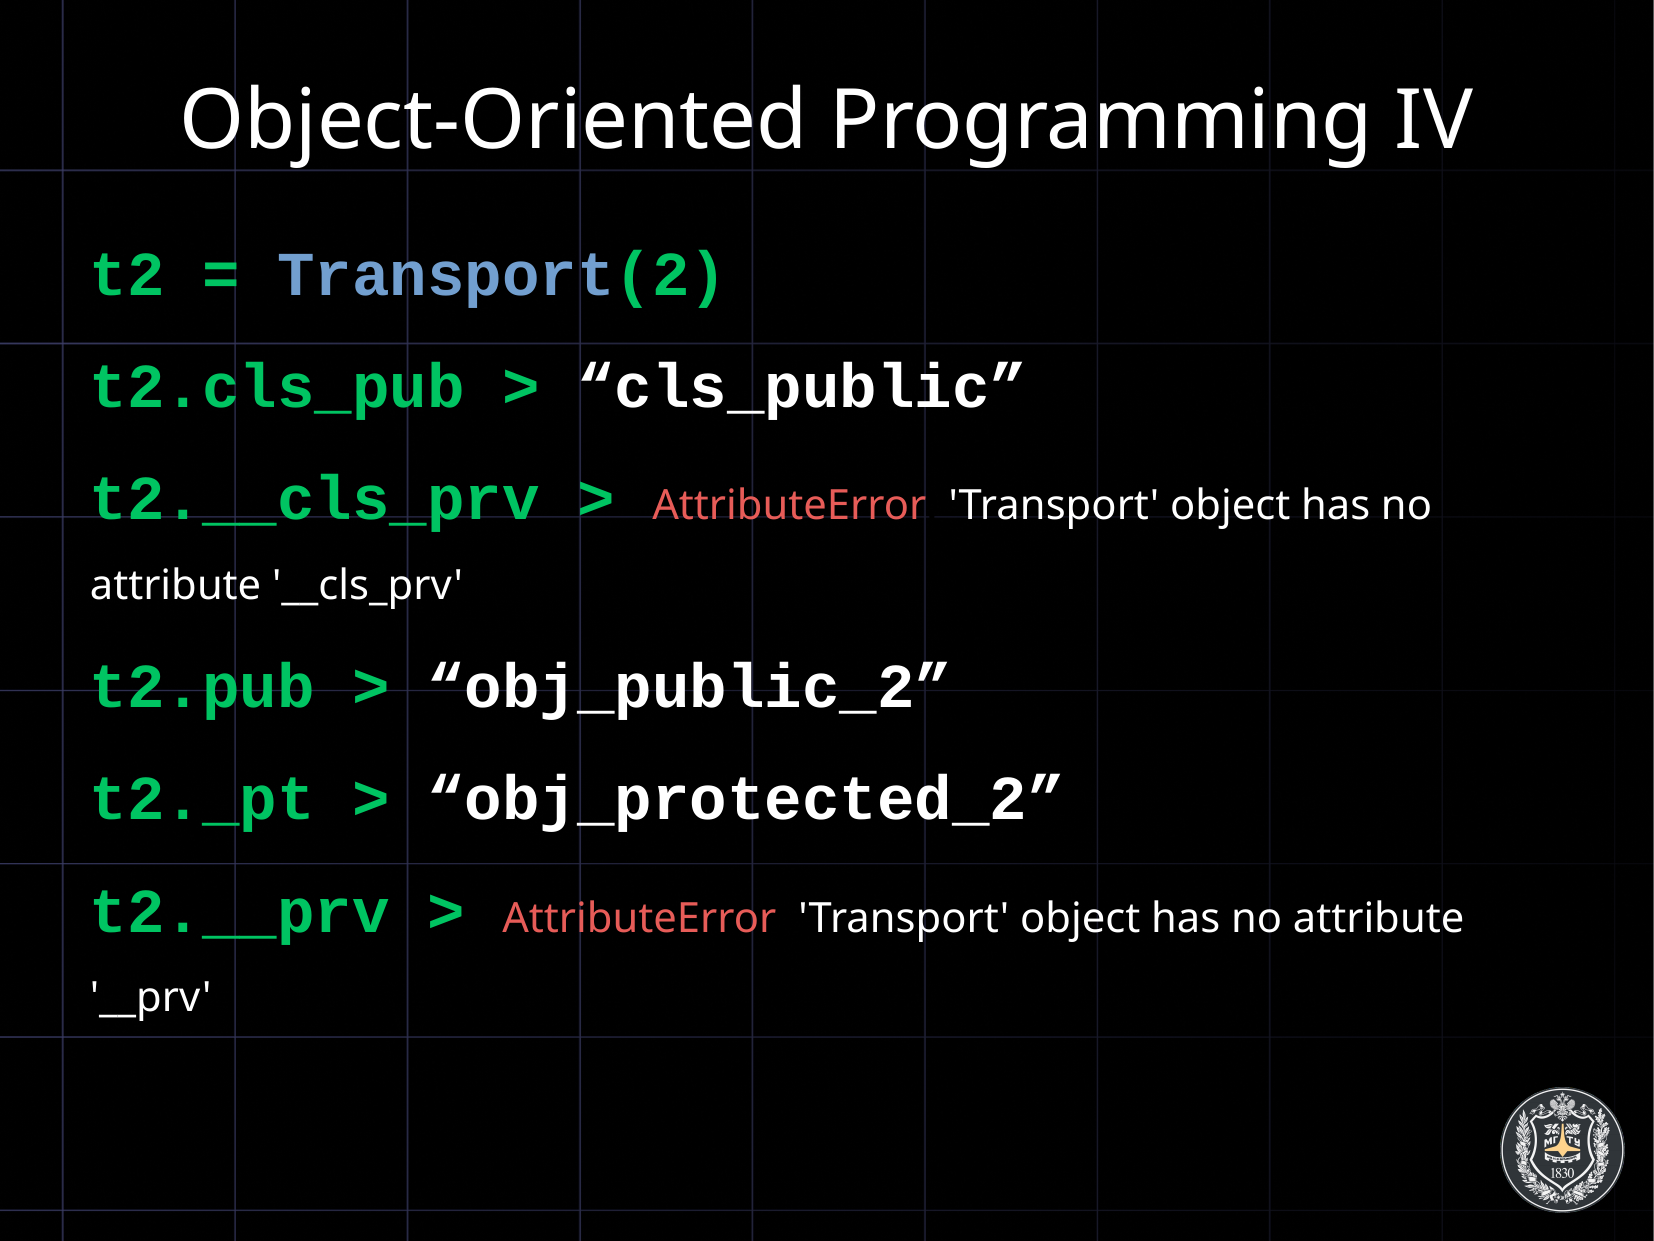

Object-Oriented Programming IV
t2 = Transport(2)
t2.cls_pub > “cls_public”
t2.__cls_prv > AttributeError: 'Transport' object has no attribute '__cls_prv'
t2.pub > “obj_public_2”
t2._pt > “obj_protected_2”
t2.__prv > AttributeError: 'Transport' object has no attribute '__prv'